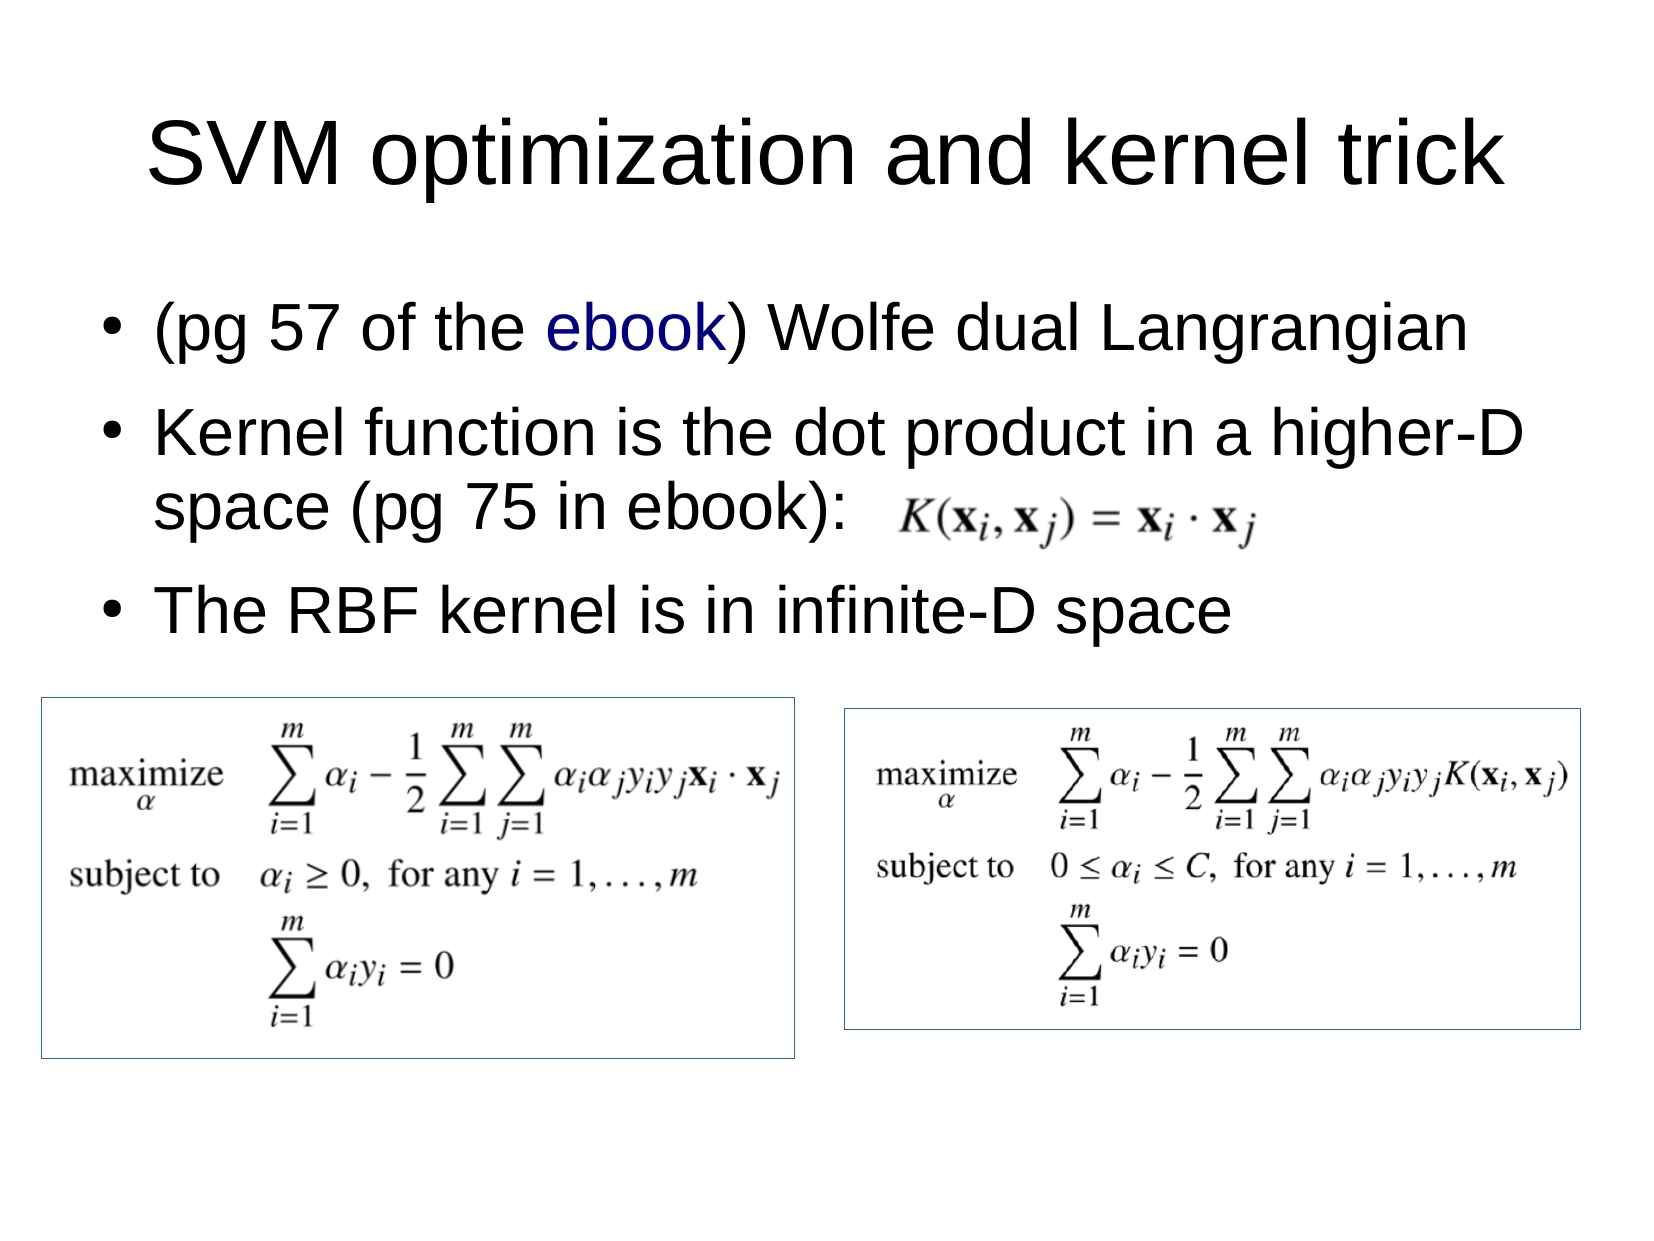

# SVM optimization and kernel trick
(pg 57 of the ebook) Wolfe dual Langrangian
Kernel function is the dot product in a higher-D space (pg 75 in ebook):
The RBF kernel is in infinite-D space